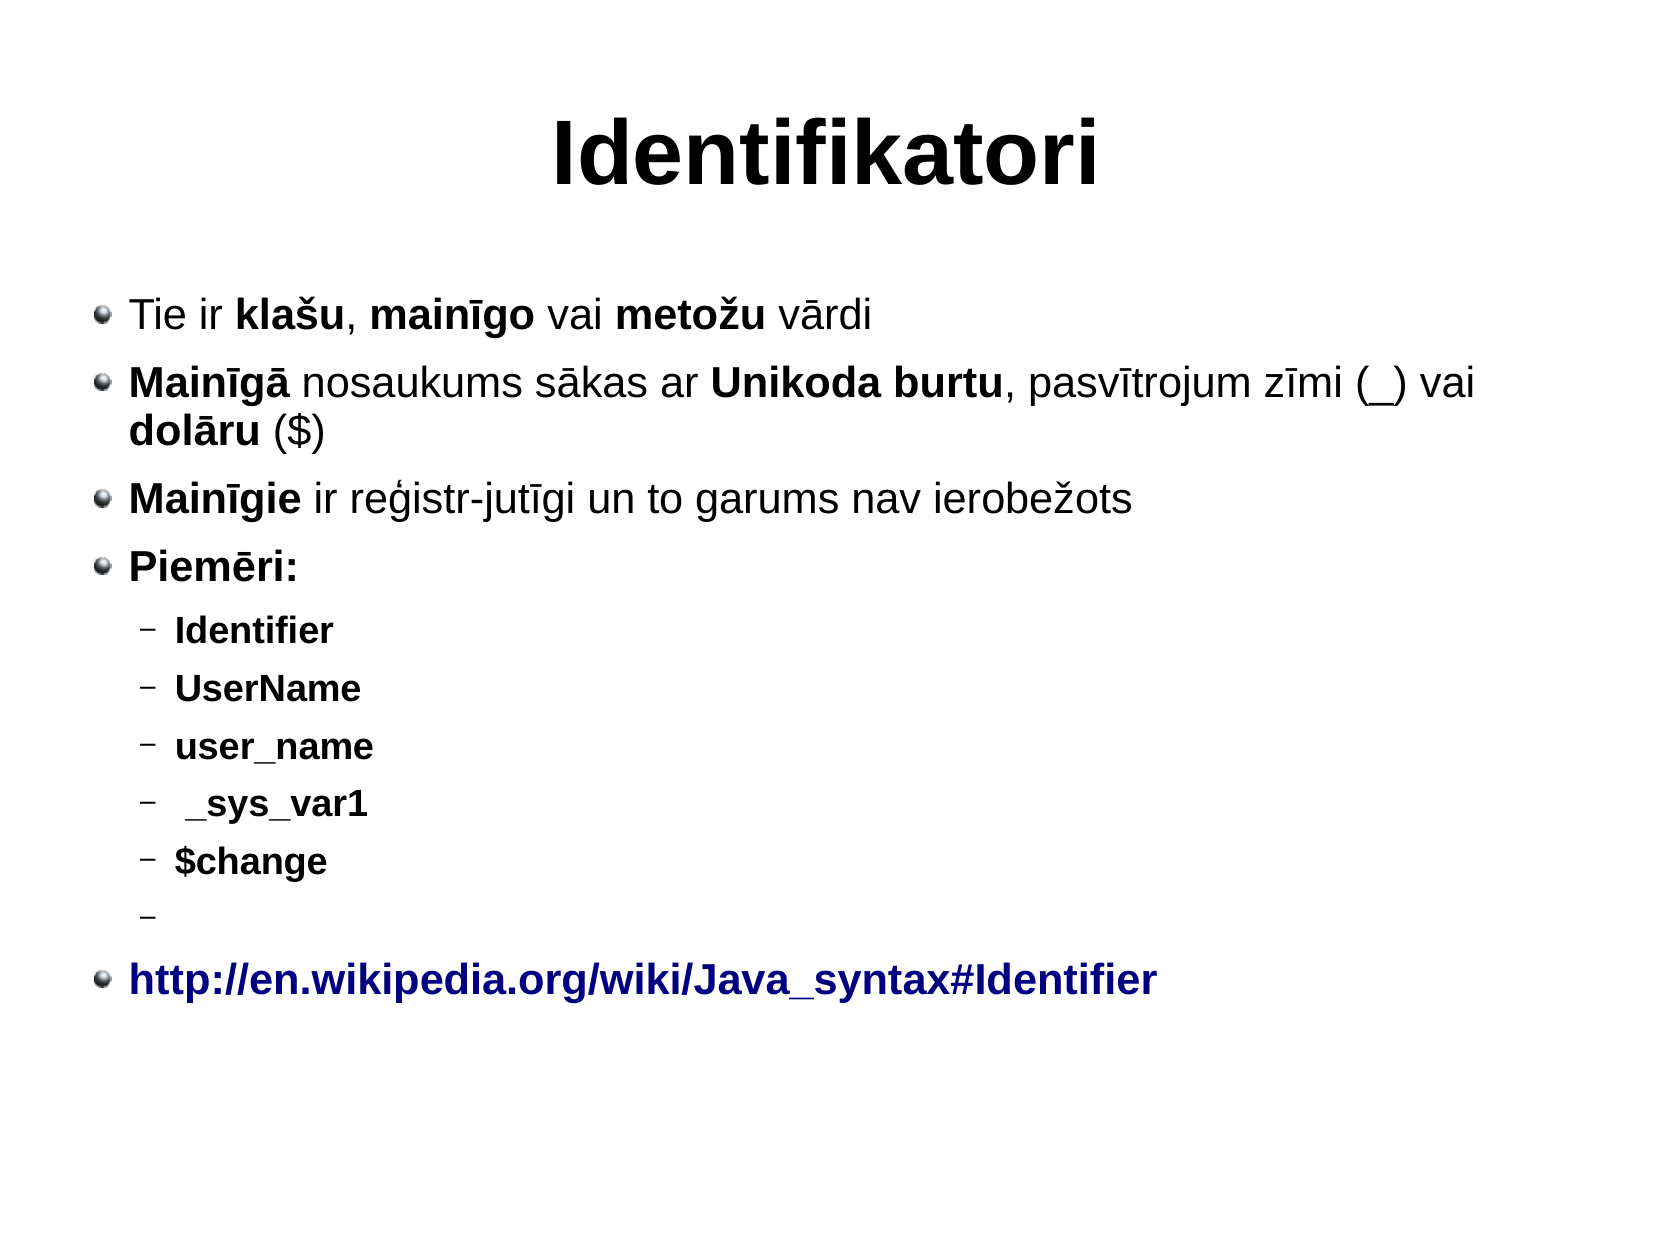

# Identifikatori
Tie ir klašu, mainīgo vai metožu vārdi
Mainīgā nosaukums sākas ar Unikoda burtu, pasvītrojum zīmi (_) vai dolāru ($)
Mainīgie ir reģistr-jutīgi un to garums nav ierobežots
Piemēri:
Identifier
UserName
user_name
 _sys_var1
$change
http://en.wikipedia.org/wiki/Java_syntax#Identifier